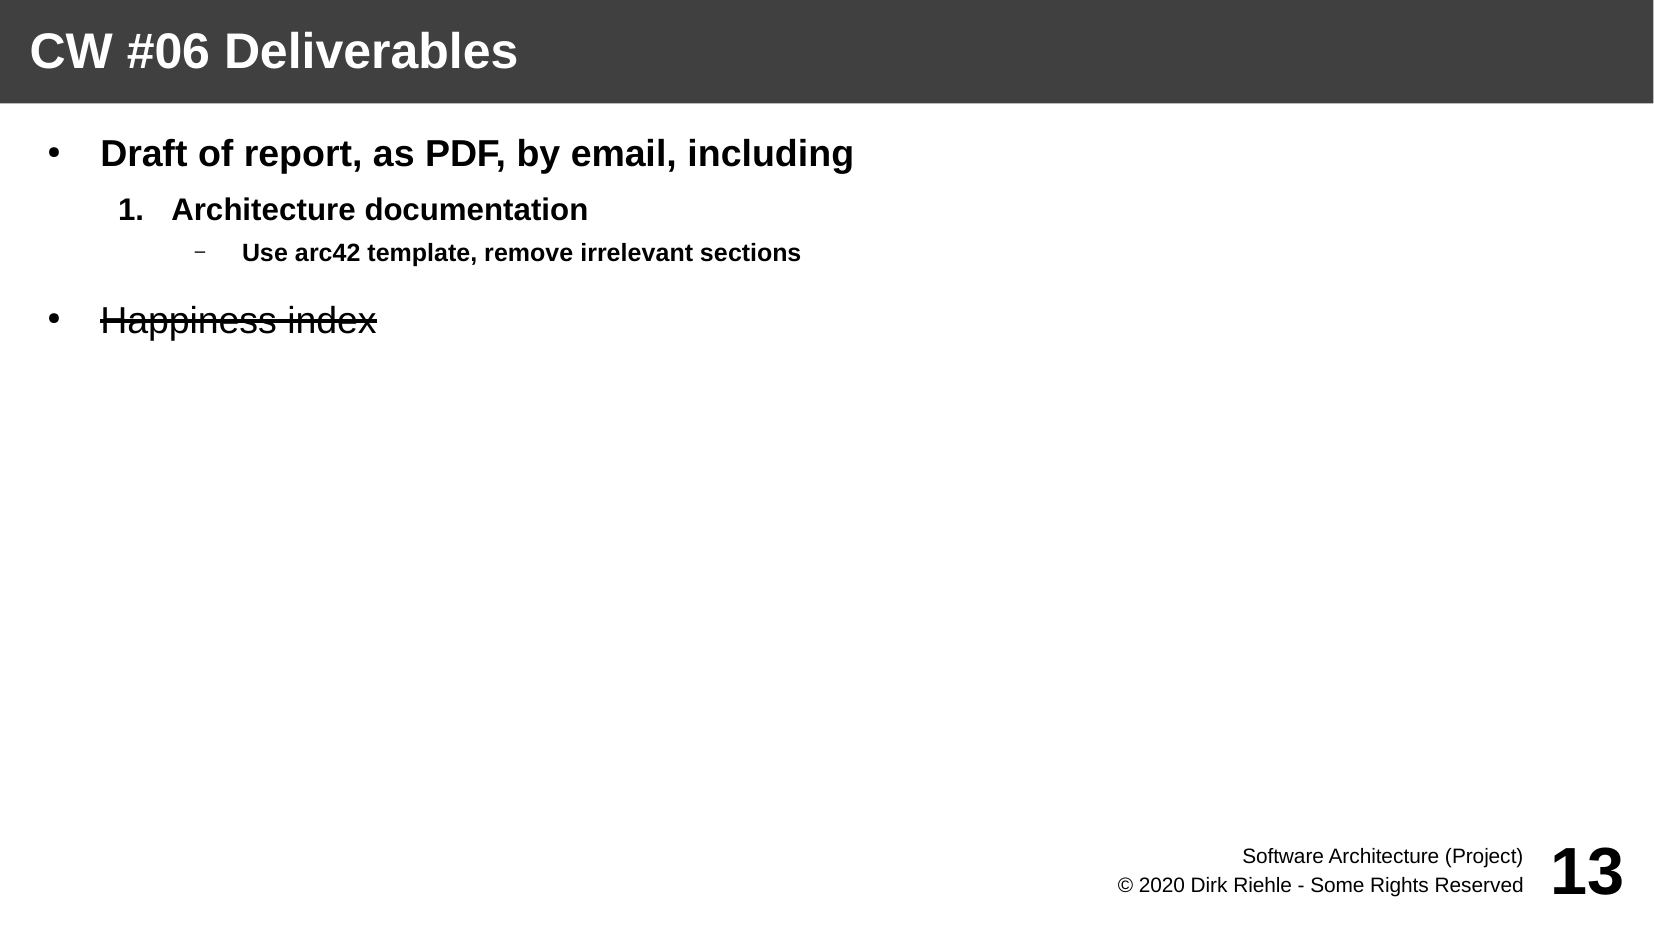

# CW #06 Deliverables
Draft of report, as PDF, by email, including
Architecture documentation
Use arc42 template, remove irrelevant sections
Happiness index
Software Architecture (Project)
13
© 2020 Dirk Riehle - Some Rights Reserved